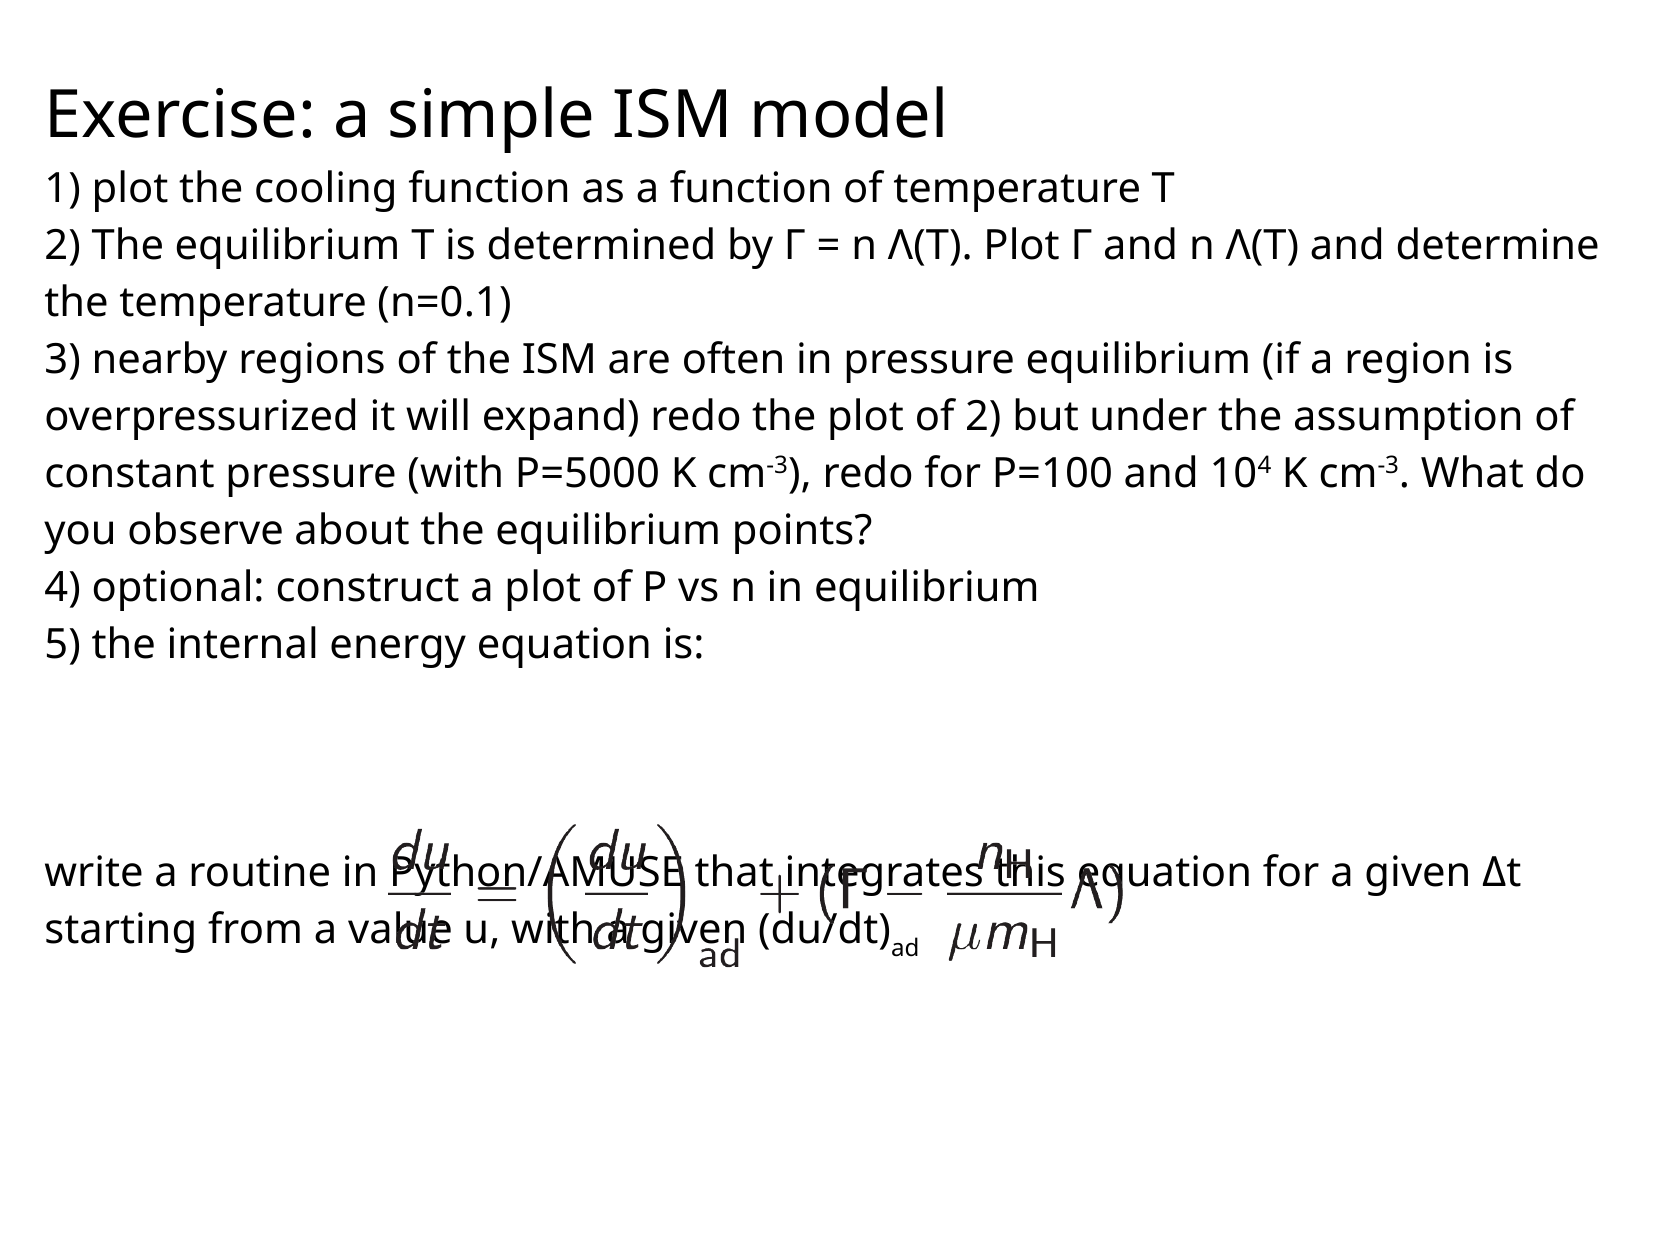

Exercise: a simple ISM model
1) plot the cooling function as a function of temperature T
2) The equilibrium T is determined by Γ = n Λ(T). Plot Γ and n Λ(T) and determine the temperature (n=0.1)
3) nearby regions of the ISM are often in pressure equilibrium (if a region is overpressurized it will expand) redo the plot of 2) but under the assumption of constant pressure (with P=5000 K cm-3), redo for P=100 and 104 K cm-3. What do you observe about the equilibrium points?
4) optional: construct a plot of P vs n in equilibrium
5) the internal energy equation is:
write a routine in Python/AMUSE that integrates this equation for a given Δt starting from a value u, with a given (du/dt)ad